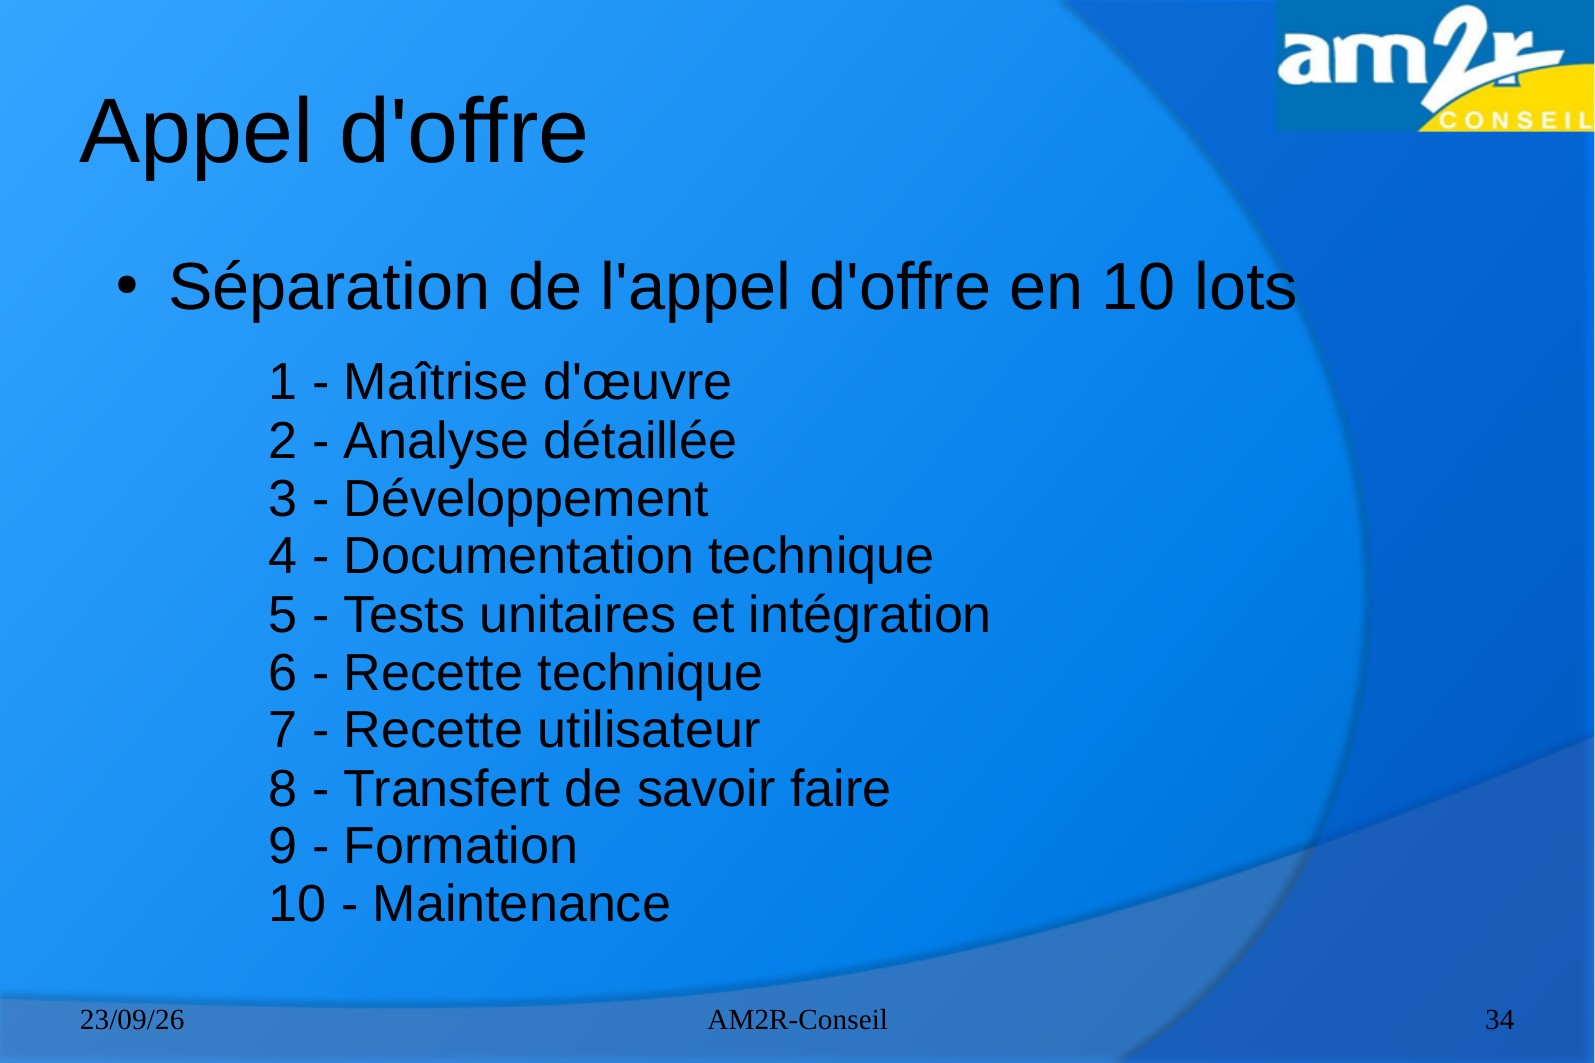

# Appel d'offre
Séparation de l'appel d'offre en 10 lots
Maîtrise d'œuvre
Analyse détaillée
Développement
Documentation technique
Tests unitaires et intégration
Recette technique
Recette utilisateur
Transfert de savoir faire
Formation
Maintenance
AM2R-Conseil
34